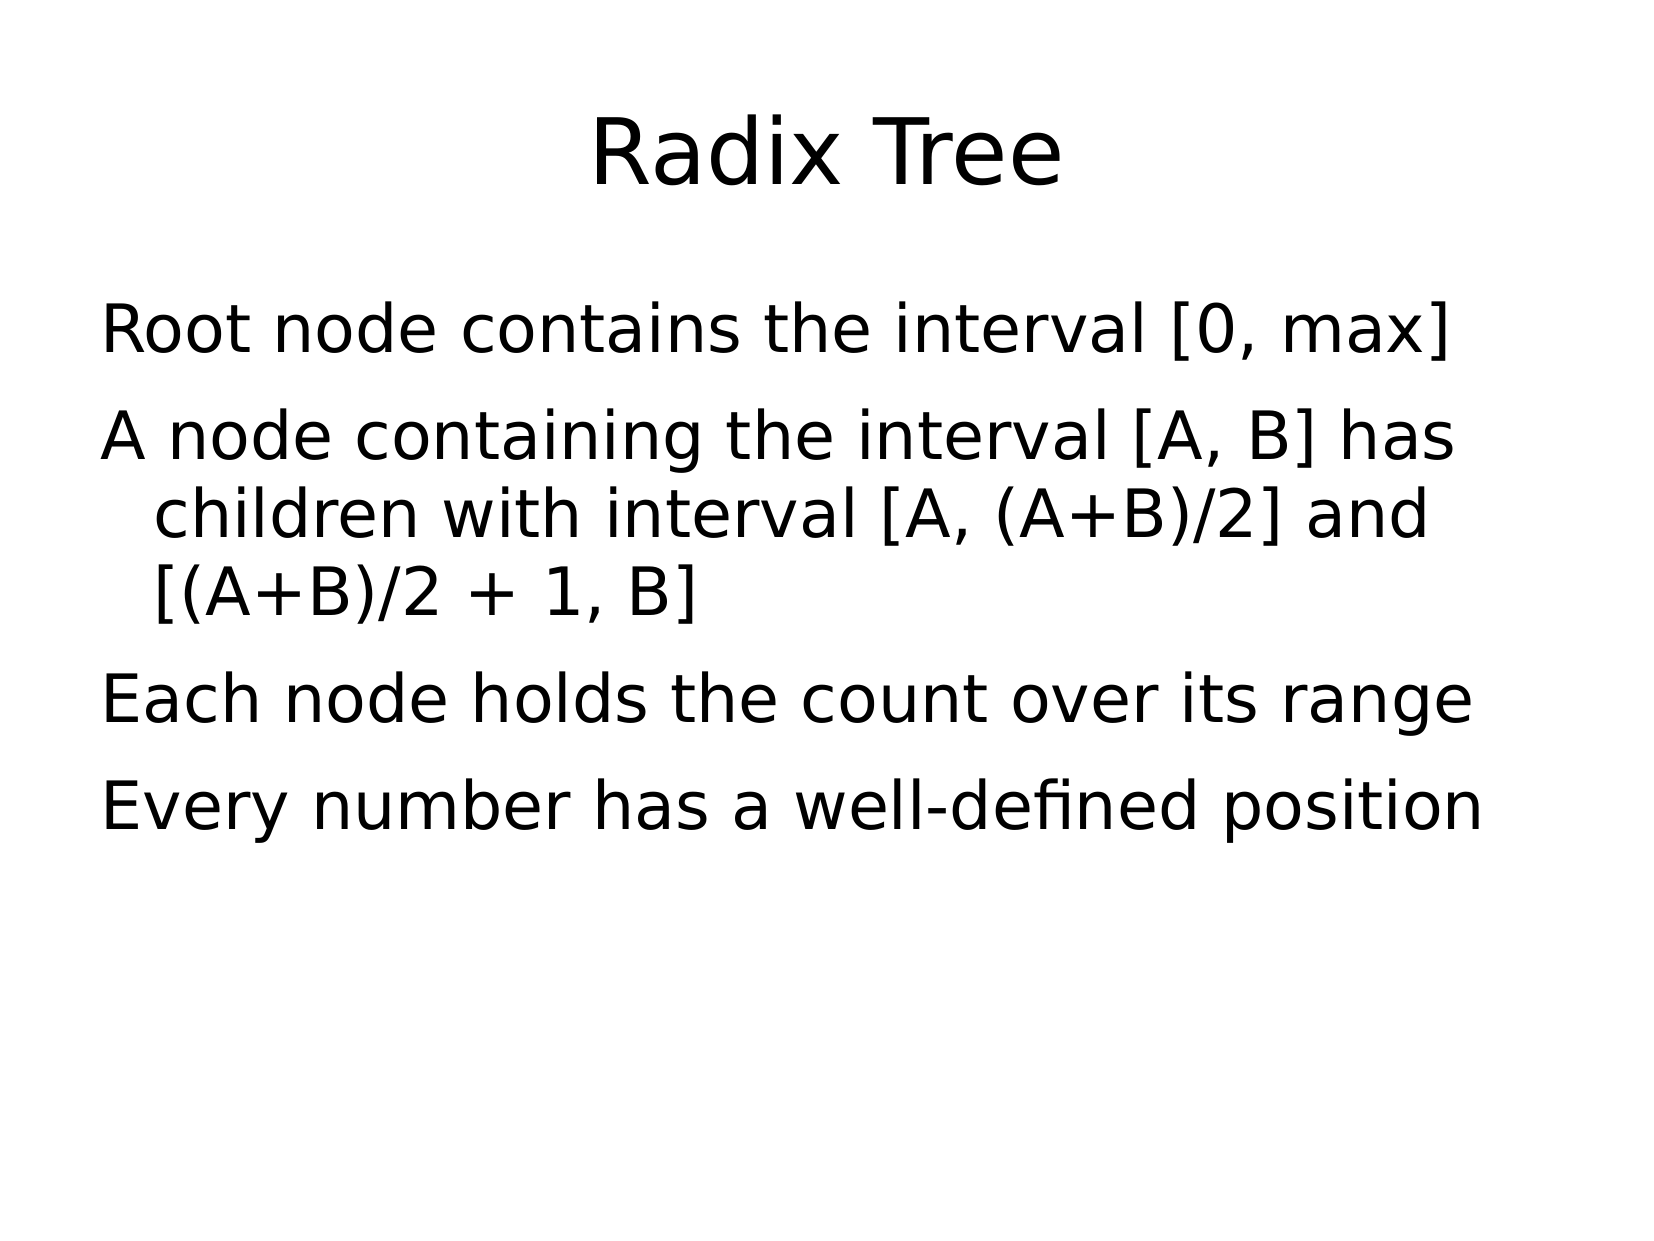

# Radix Tree
Root node contains the interval [0, max]
A node containing the interval [A, B] has children with interval [A, (A+B)/2] and [(A+B)/2 + 1, B]
Each node holds the count over its range
Every number has a well-defined position